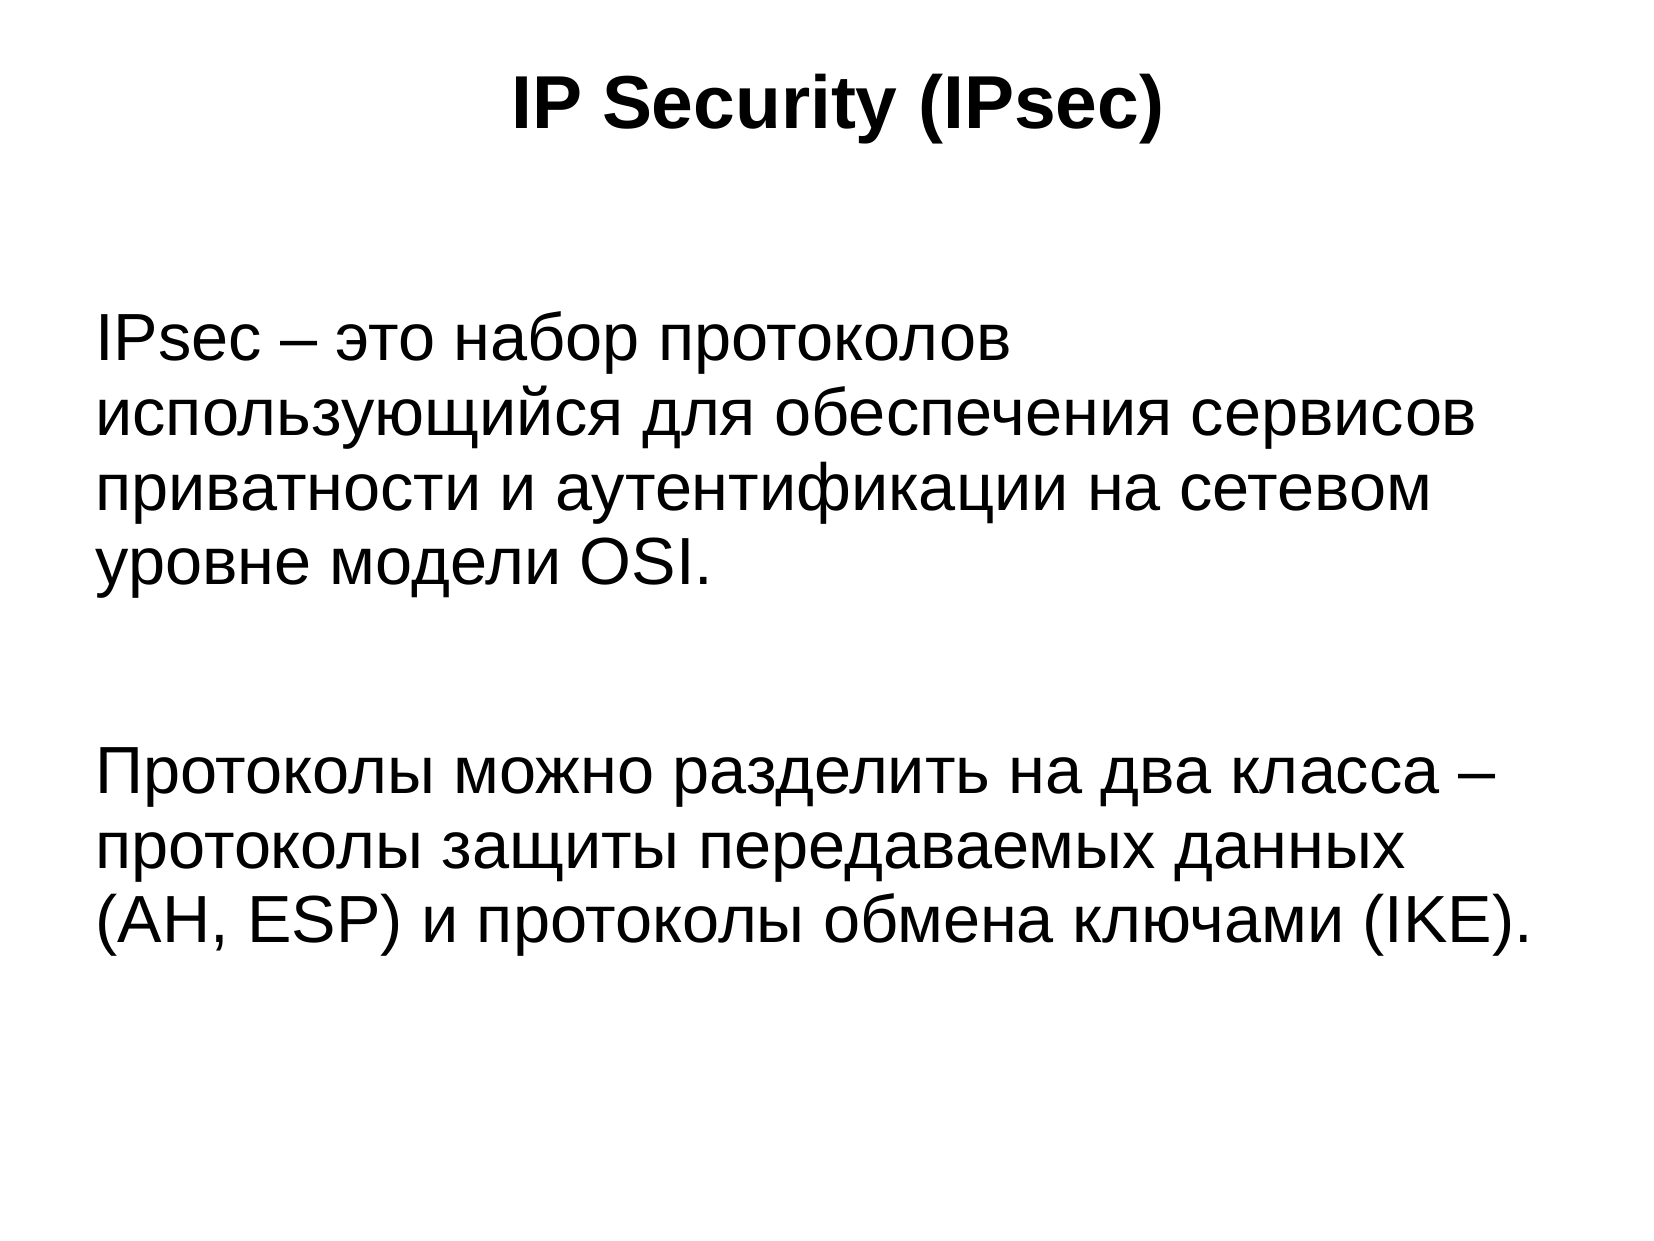

IP Security (IPsec)
# IPsec – это набор протоколов использующийся для обеспечения сервисов приватности и аутентификации на сетевом уровне модели OSI.
Протоколы можно разделить на два класса – протоколы защиты передаваемых данных (AH, ESP) и протоколы обмена ключами (IKE).